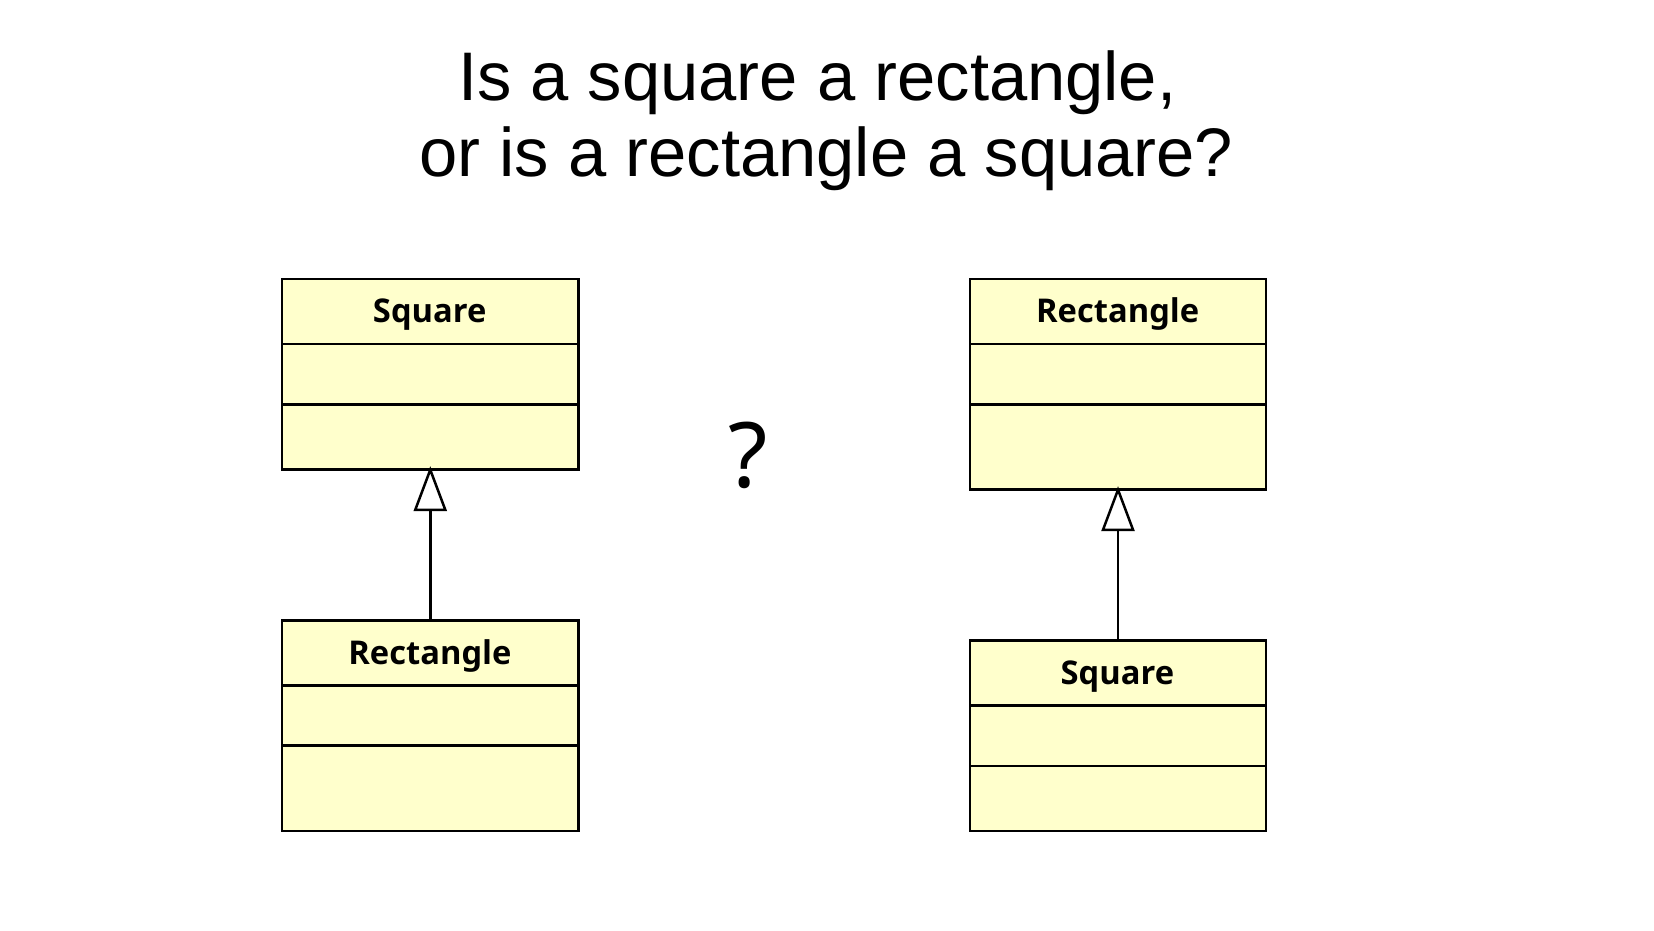

# Is a square a rectangle, or is a rectangle a square?